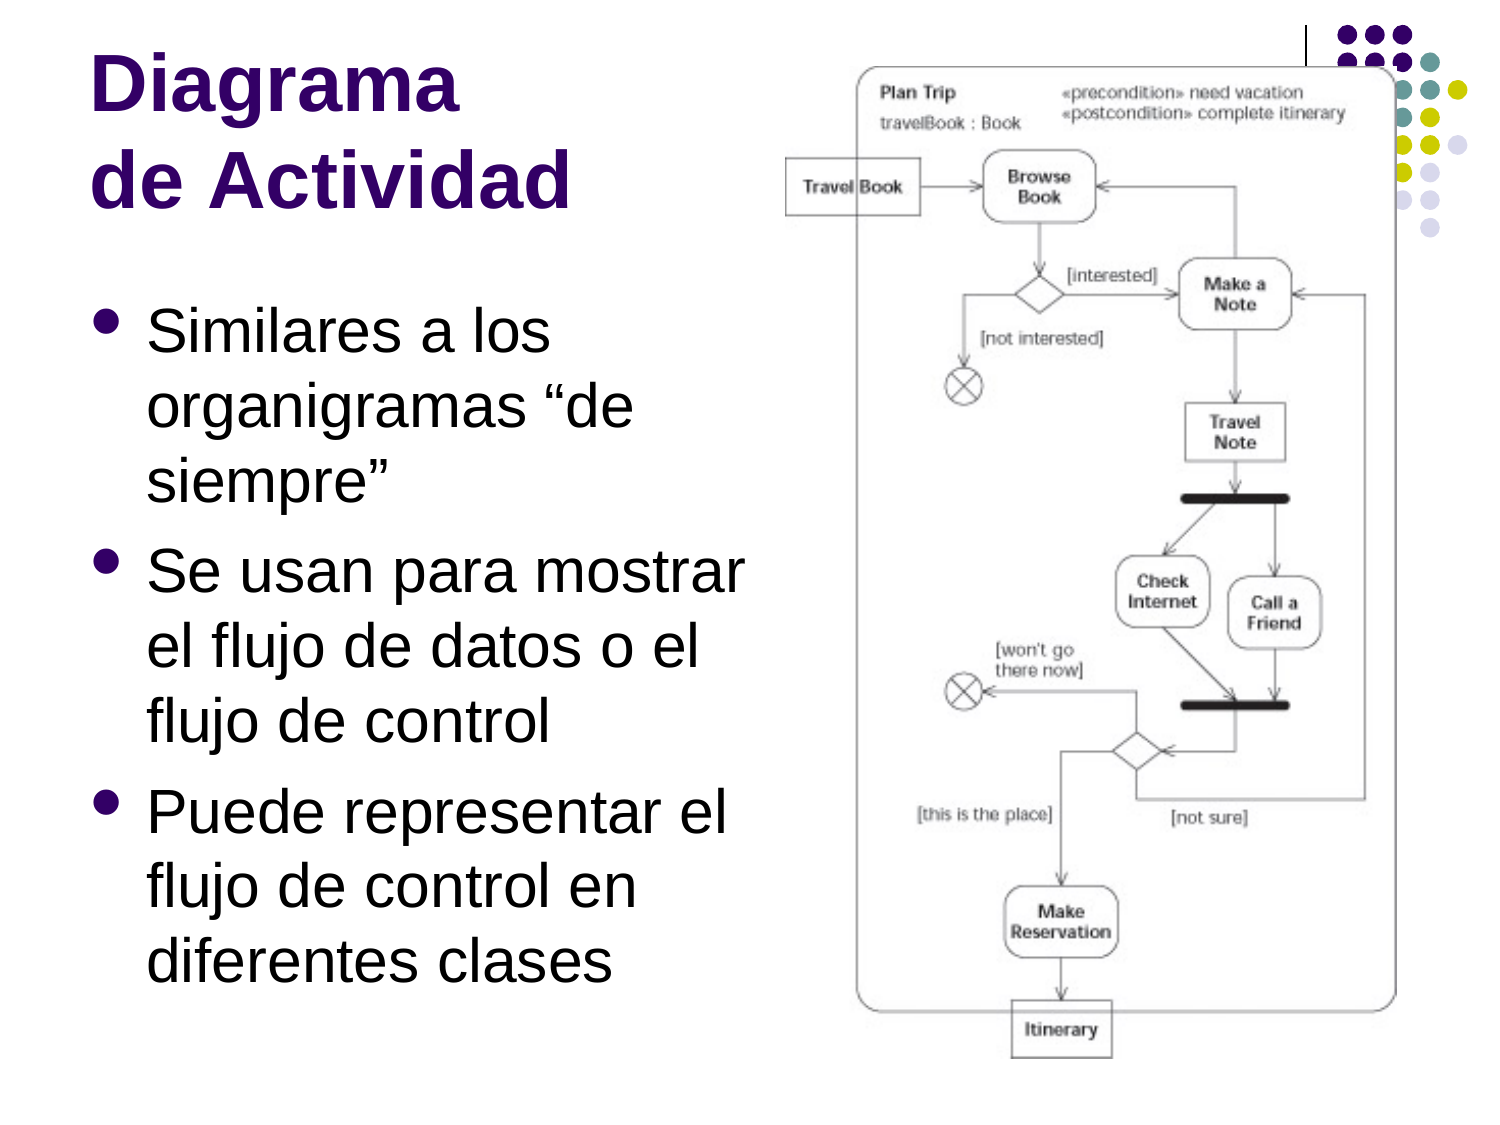

# Diagrama de Actividad
Similares a los organigramas “de siempre”
Se usan para mostrar el flujo de datos o el flujo de control
Puede representar el flujo de control en diferentes clases